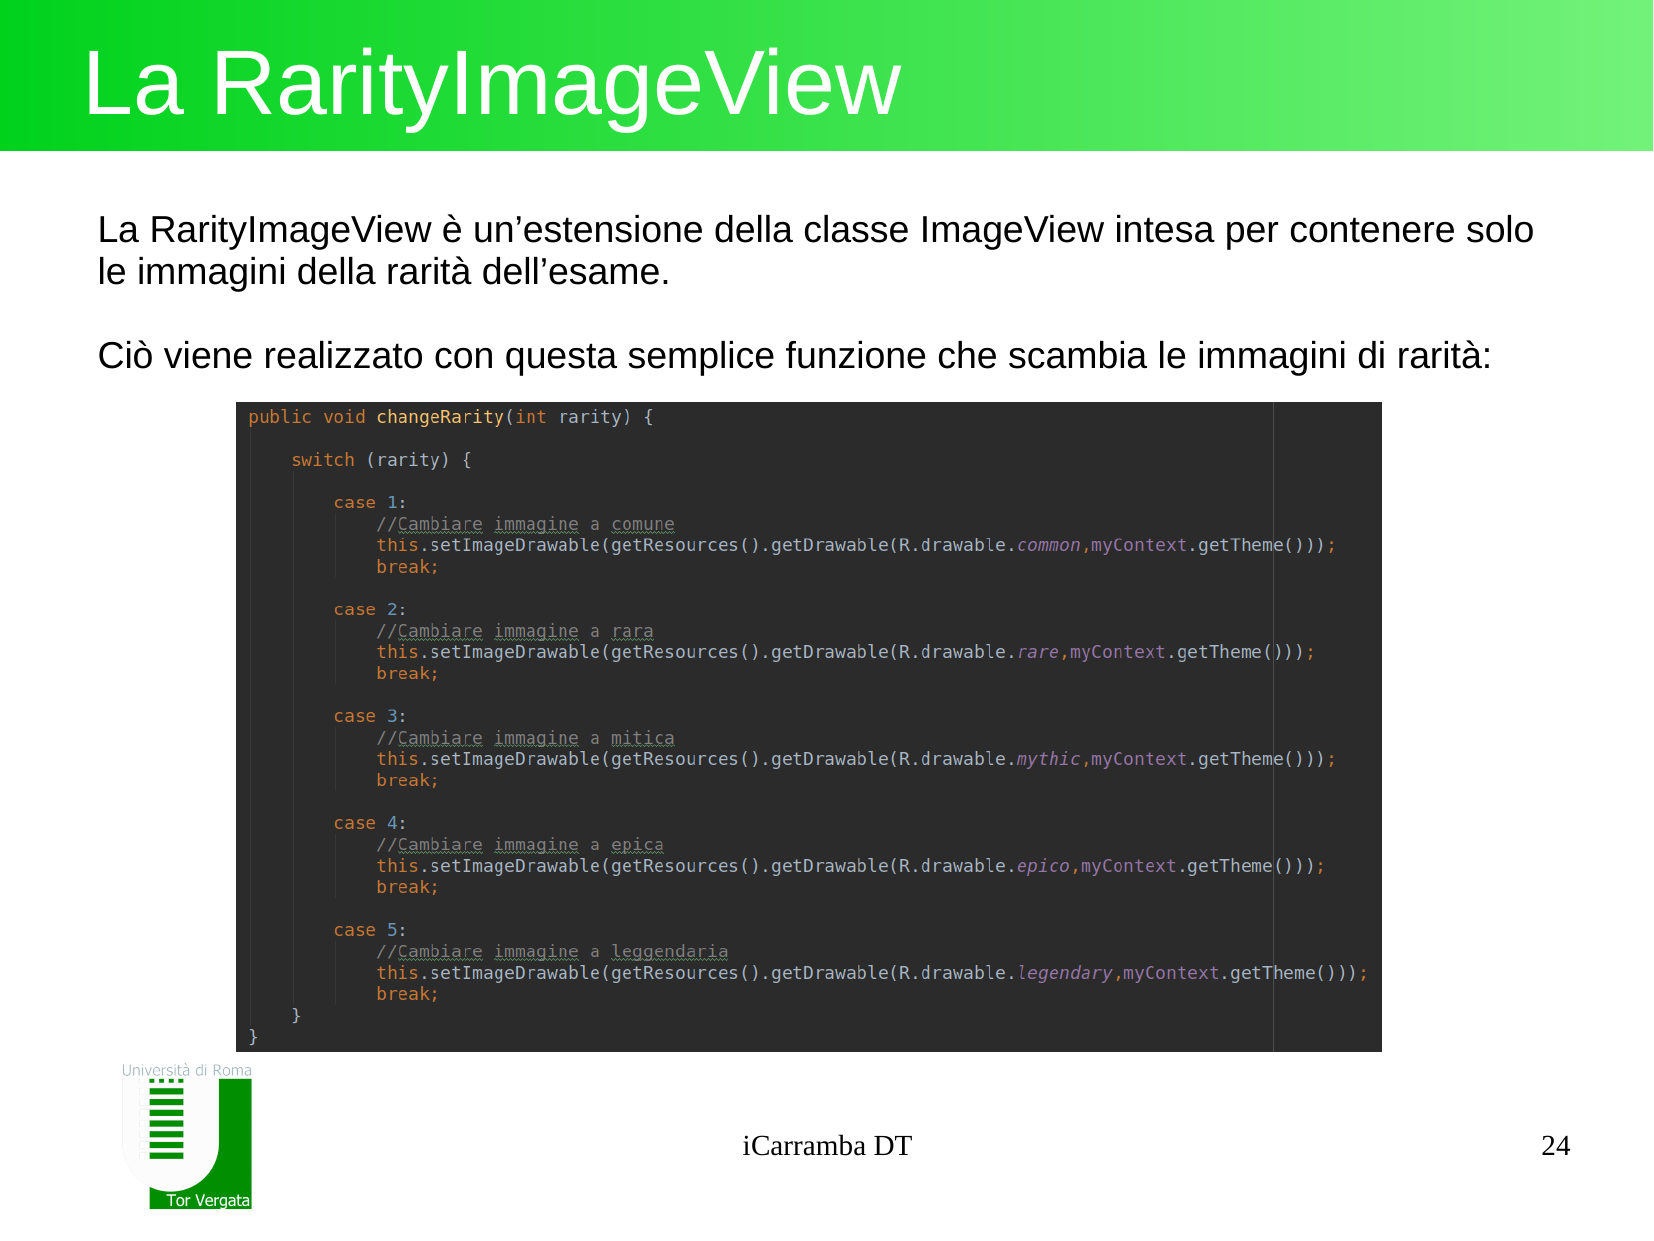

# La RarityImageView
La RarityImageView è un’estensione della classe ImageView intesa per contenere solo le immagini della rarità dell’esame.
Ciò viene realizzato con questa semplice funzione che scambia le immagini di rarità:
24